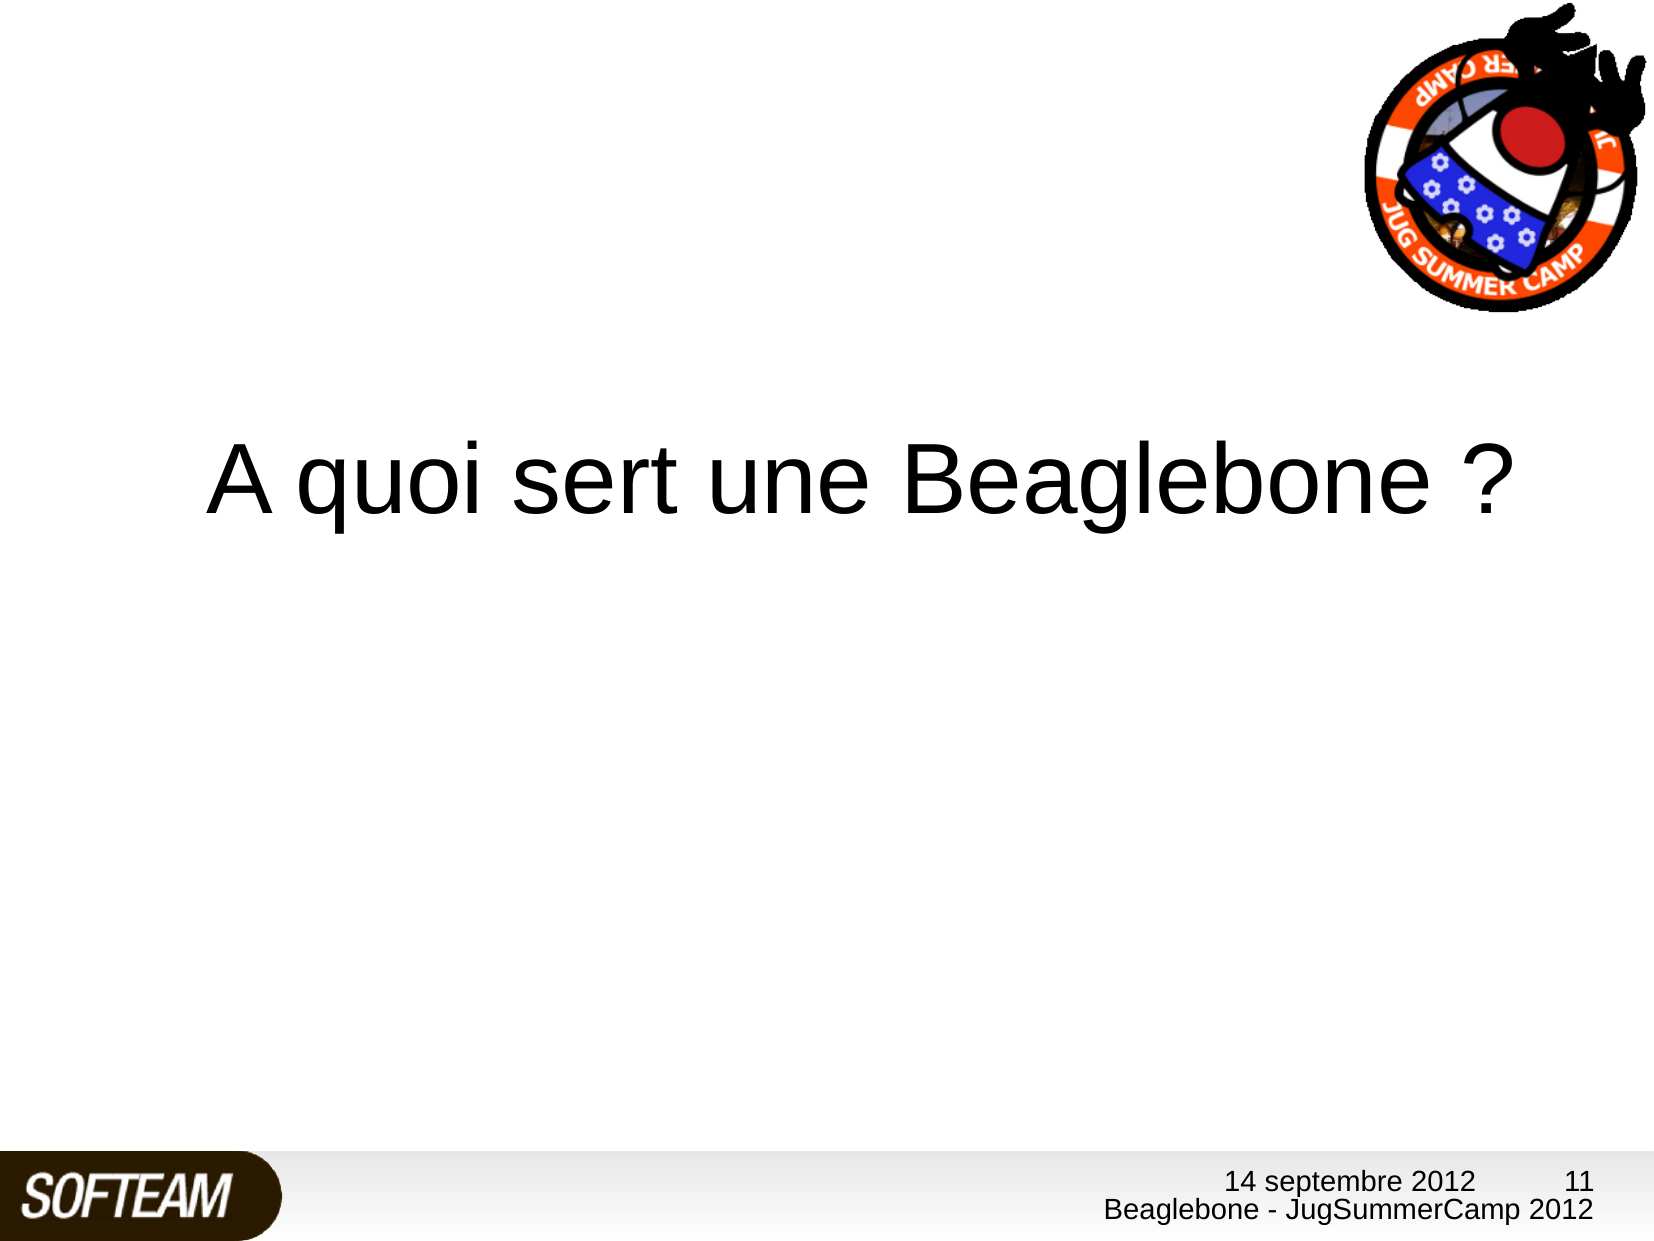

# A quoi sert une Beaglebone ?
14 septembre 2012
11
Beaglebone - JugSummerCamp 2012